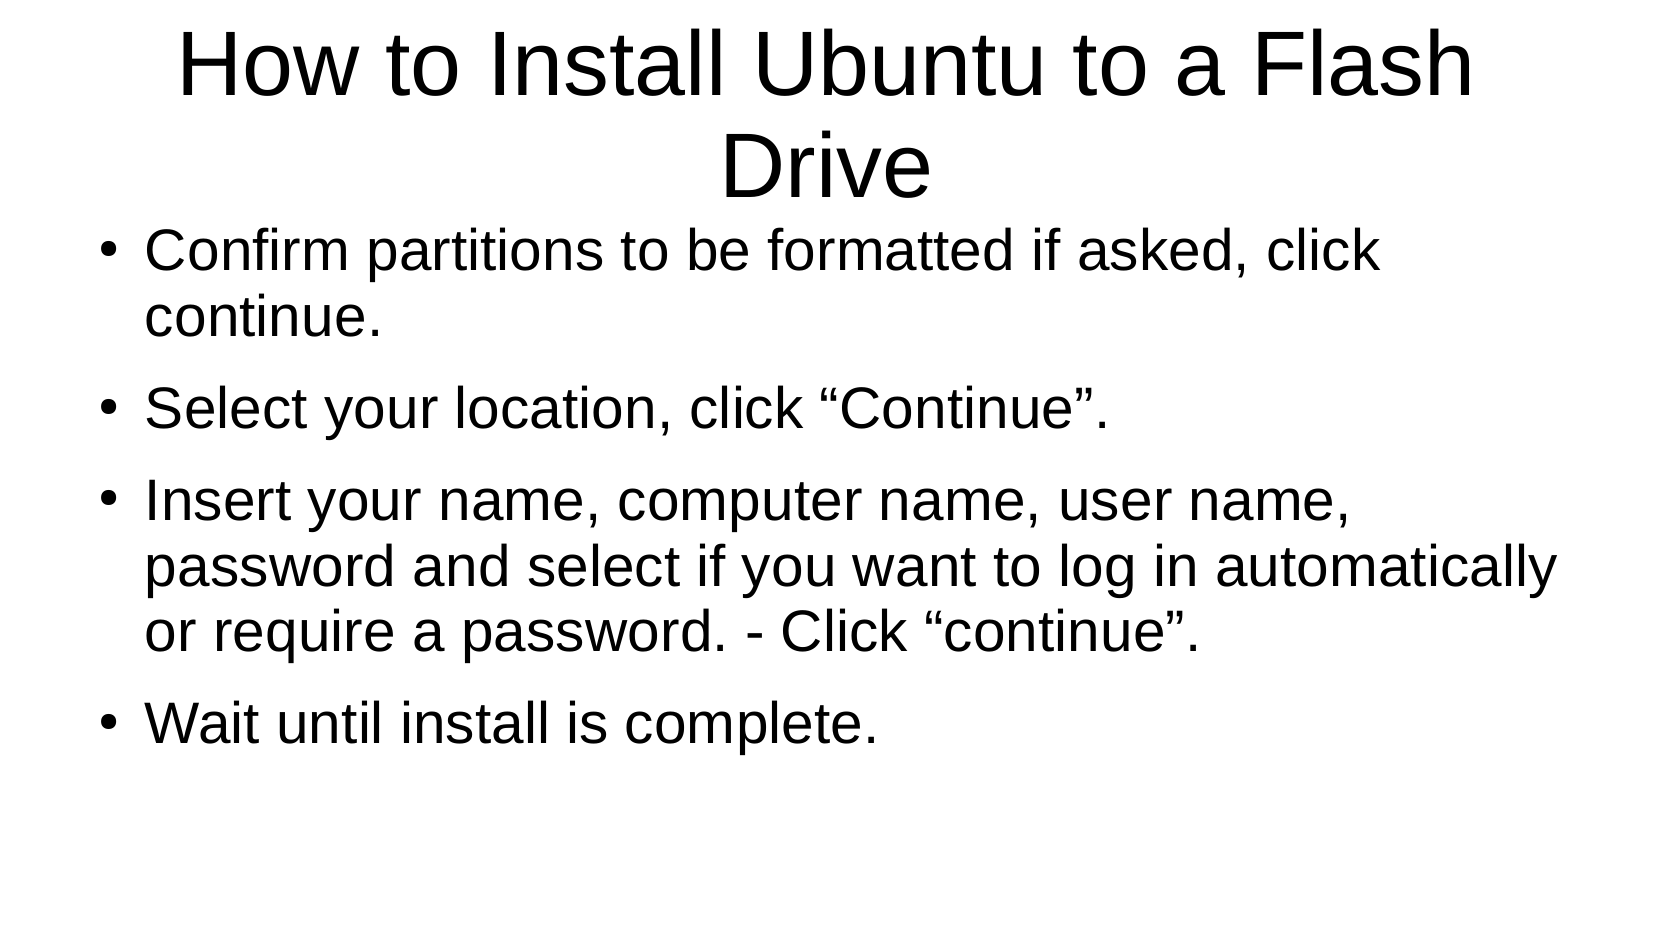

# How to Install Ubuntu to a Flash Drive
Confirm partitions to be formatted if asked, click continue.
Select your location, click “Continue”.
Insert your name, computer name, user name, password and select if you want to log in automatically or require a password. - Click “continue”.
Wait until install is complete.